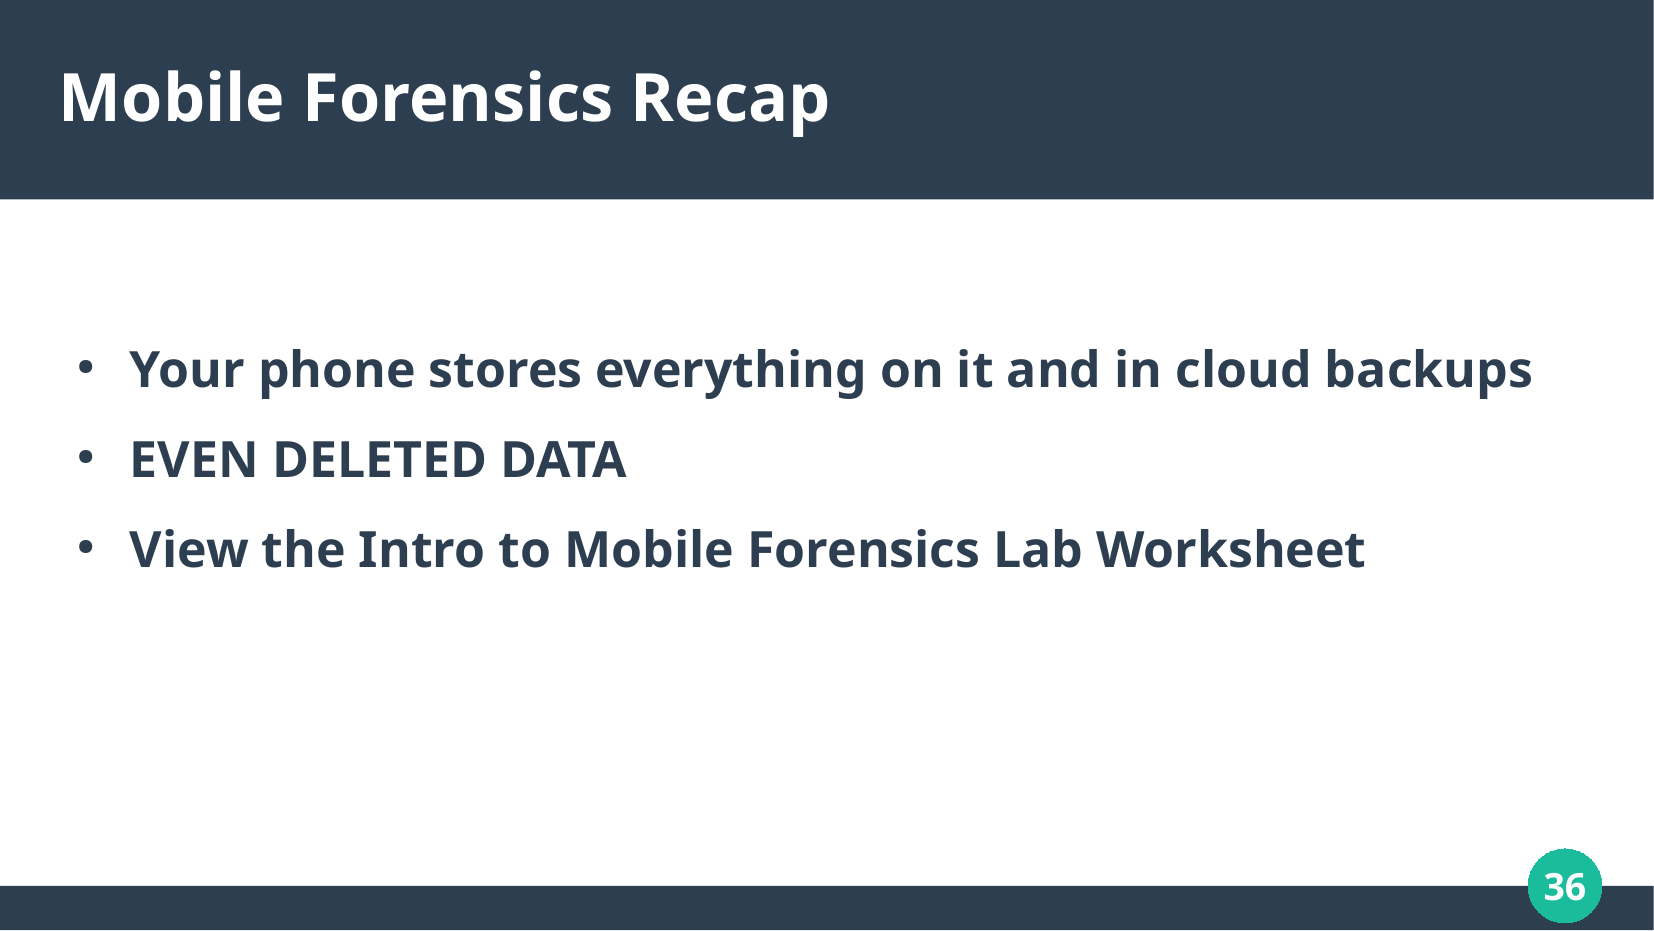

# Mobile Forensics Recap
Your phone stores everything on it and in cloud backups
EVEN DELETED DATA
View the Intro to Mobile Forensics Lab Worksheet
36